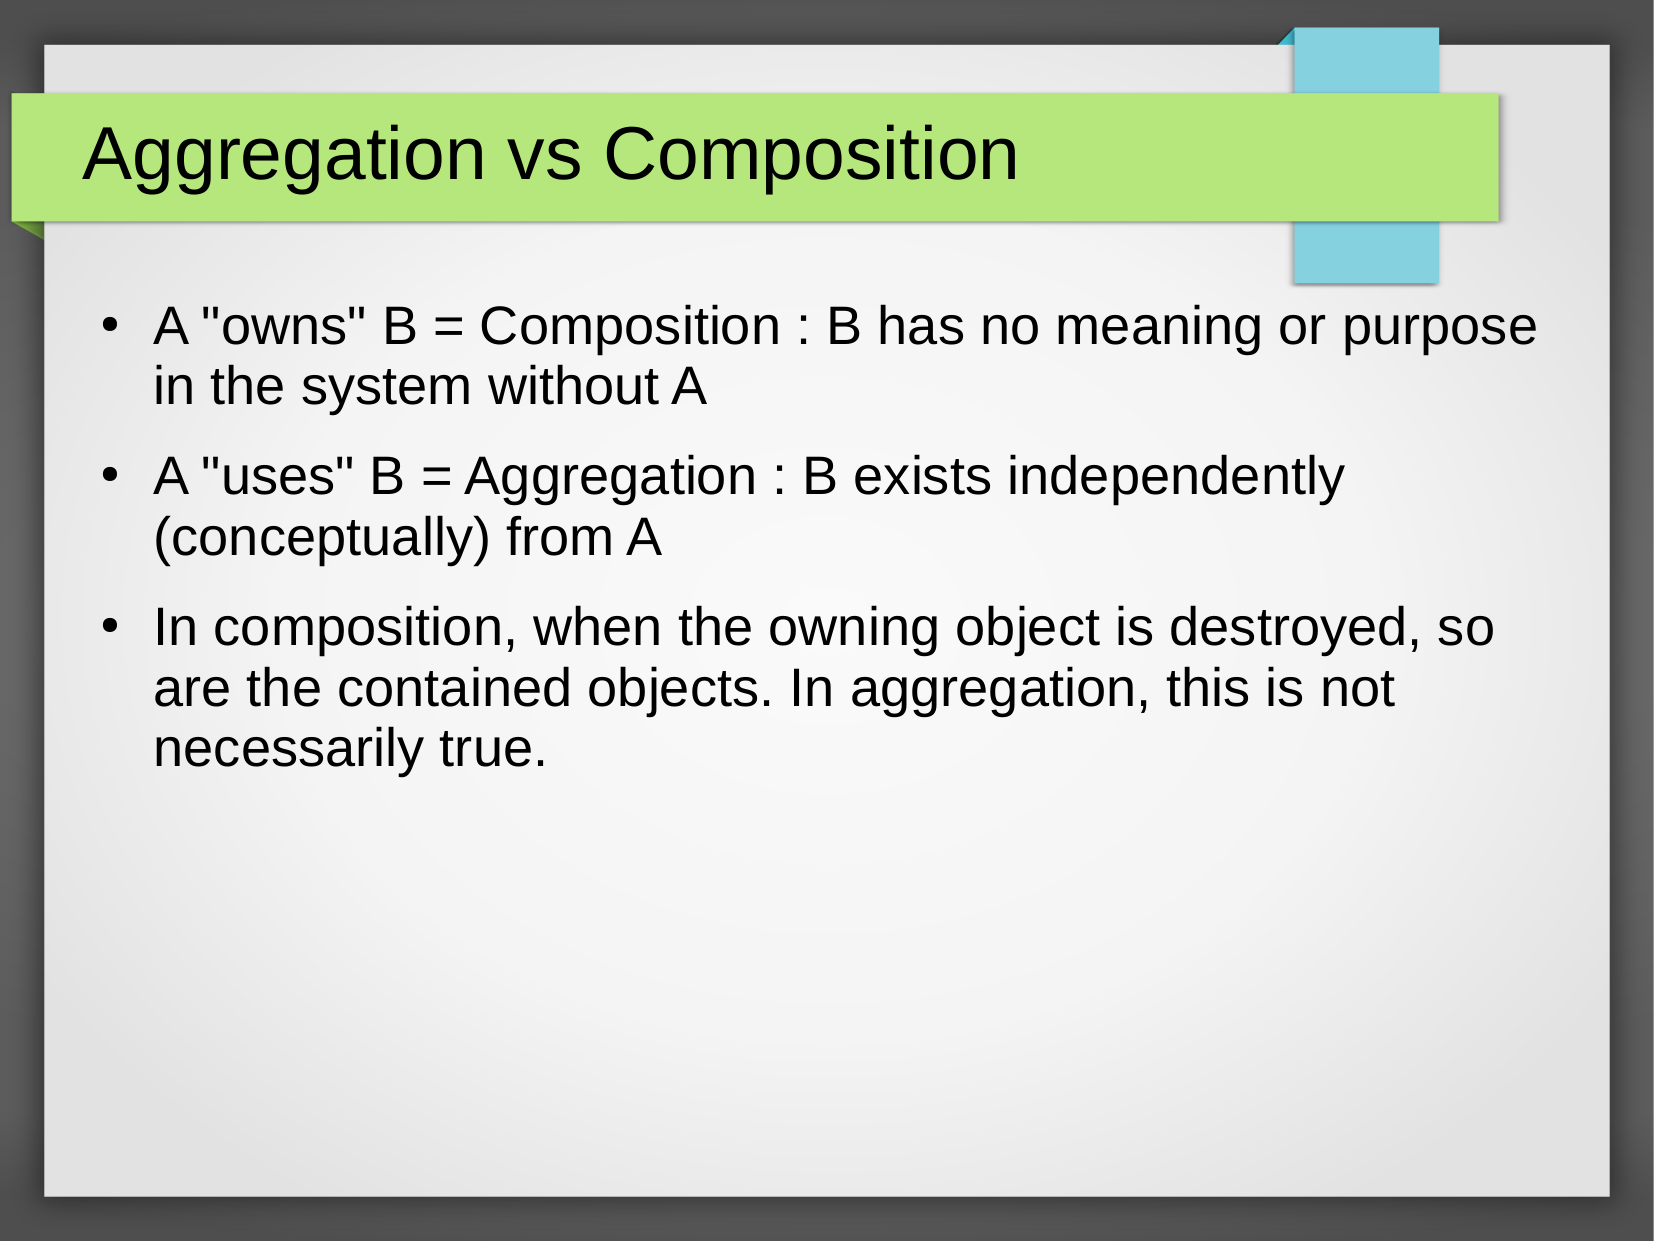

# Aggregation vs Composition
A "owns" B = Composition : B has no meaning or purpose in the system without A
A "uses" B = Aggregation : B exists independently (conceptually) from A
In composition, when the owning object is destroyed, so are the contained objects. In aggregation, this is not necessarily true.